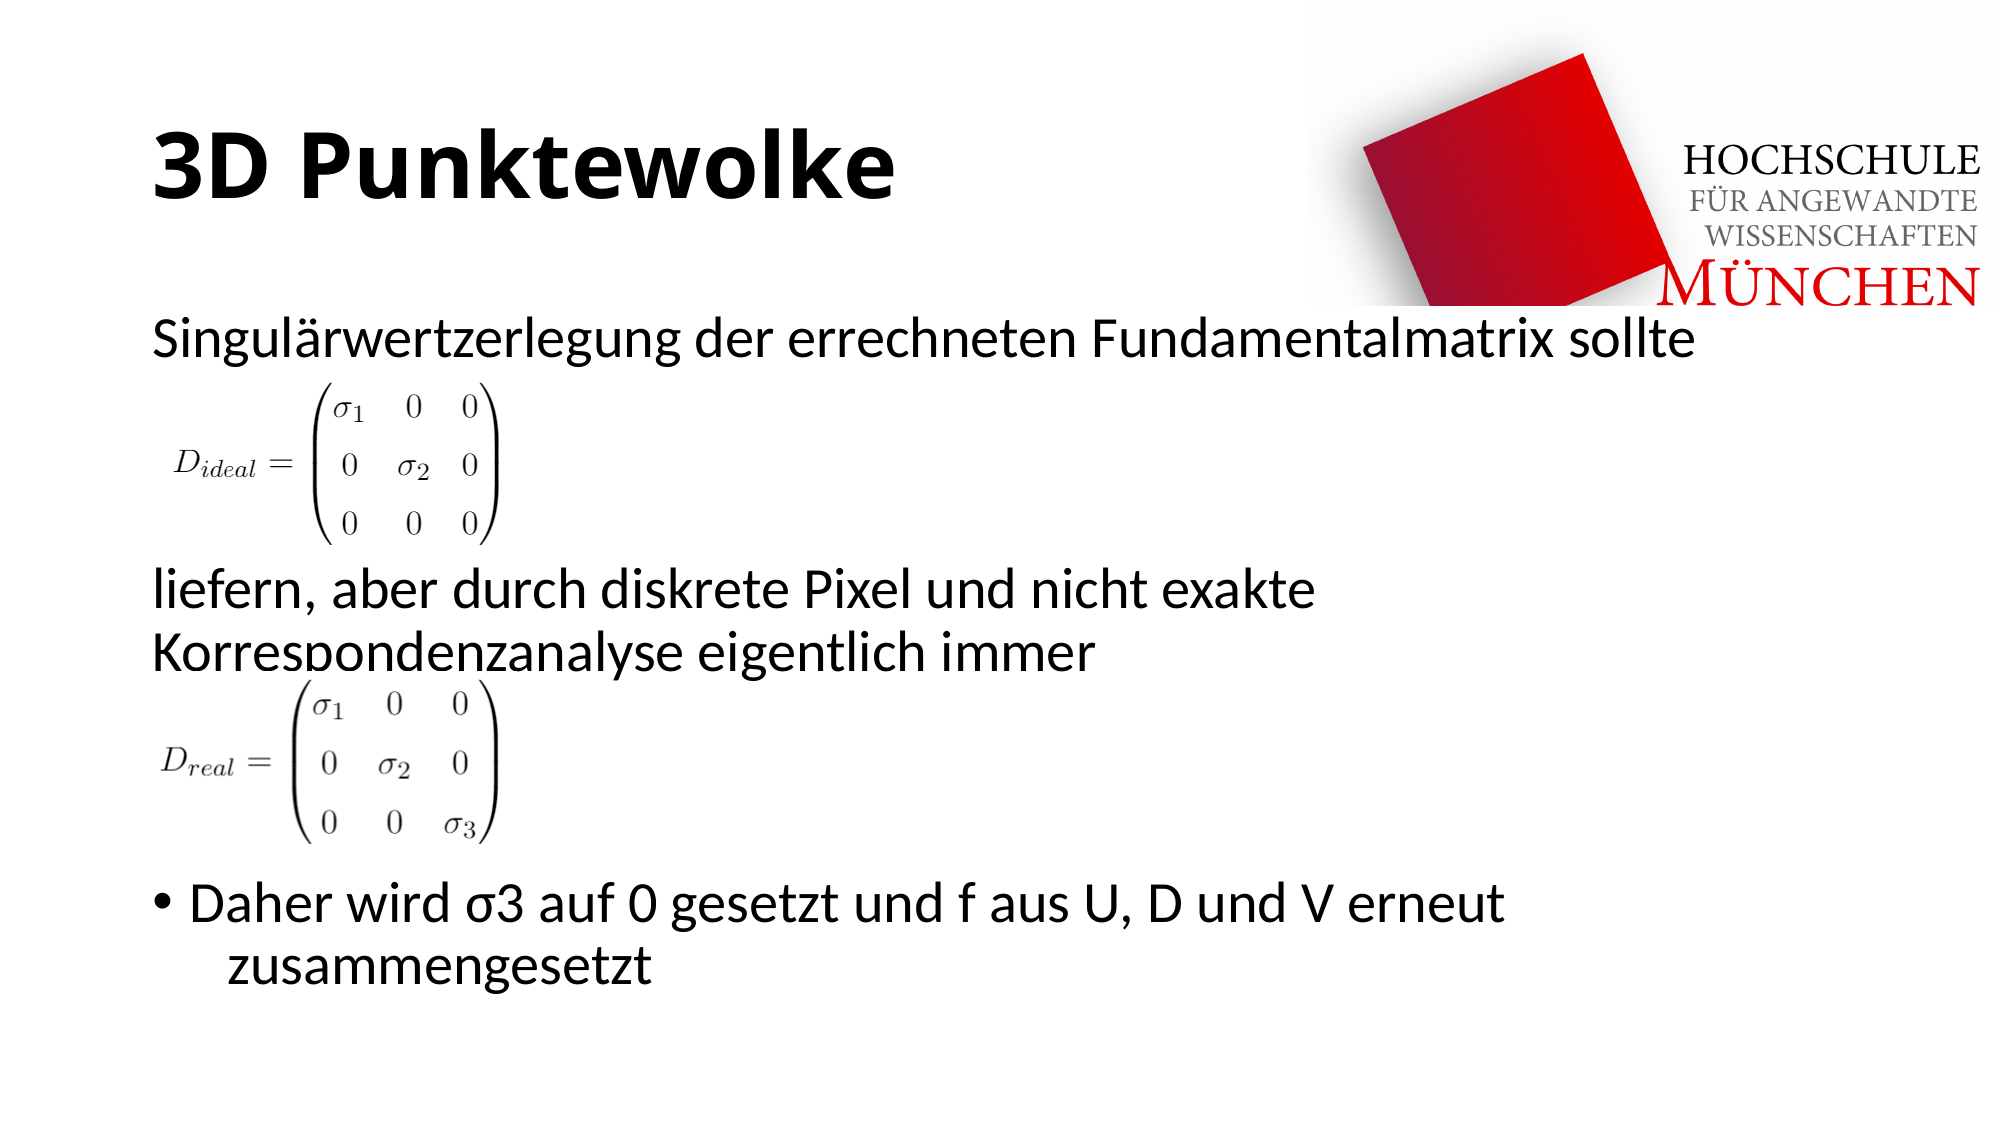

# 3D Punktewolke
Singulärwertzerlegung der errechneten Fundamentalmatrix sollte
liefern, aber durch diskrete Pixel und nicht exakte Korrespondenzanalyse eigentlich immer
Daher wird σ3 auf 0 gesetzt und f aus U, D und V erneut zusammengesetzt